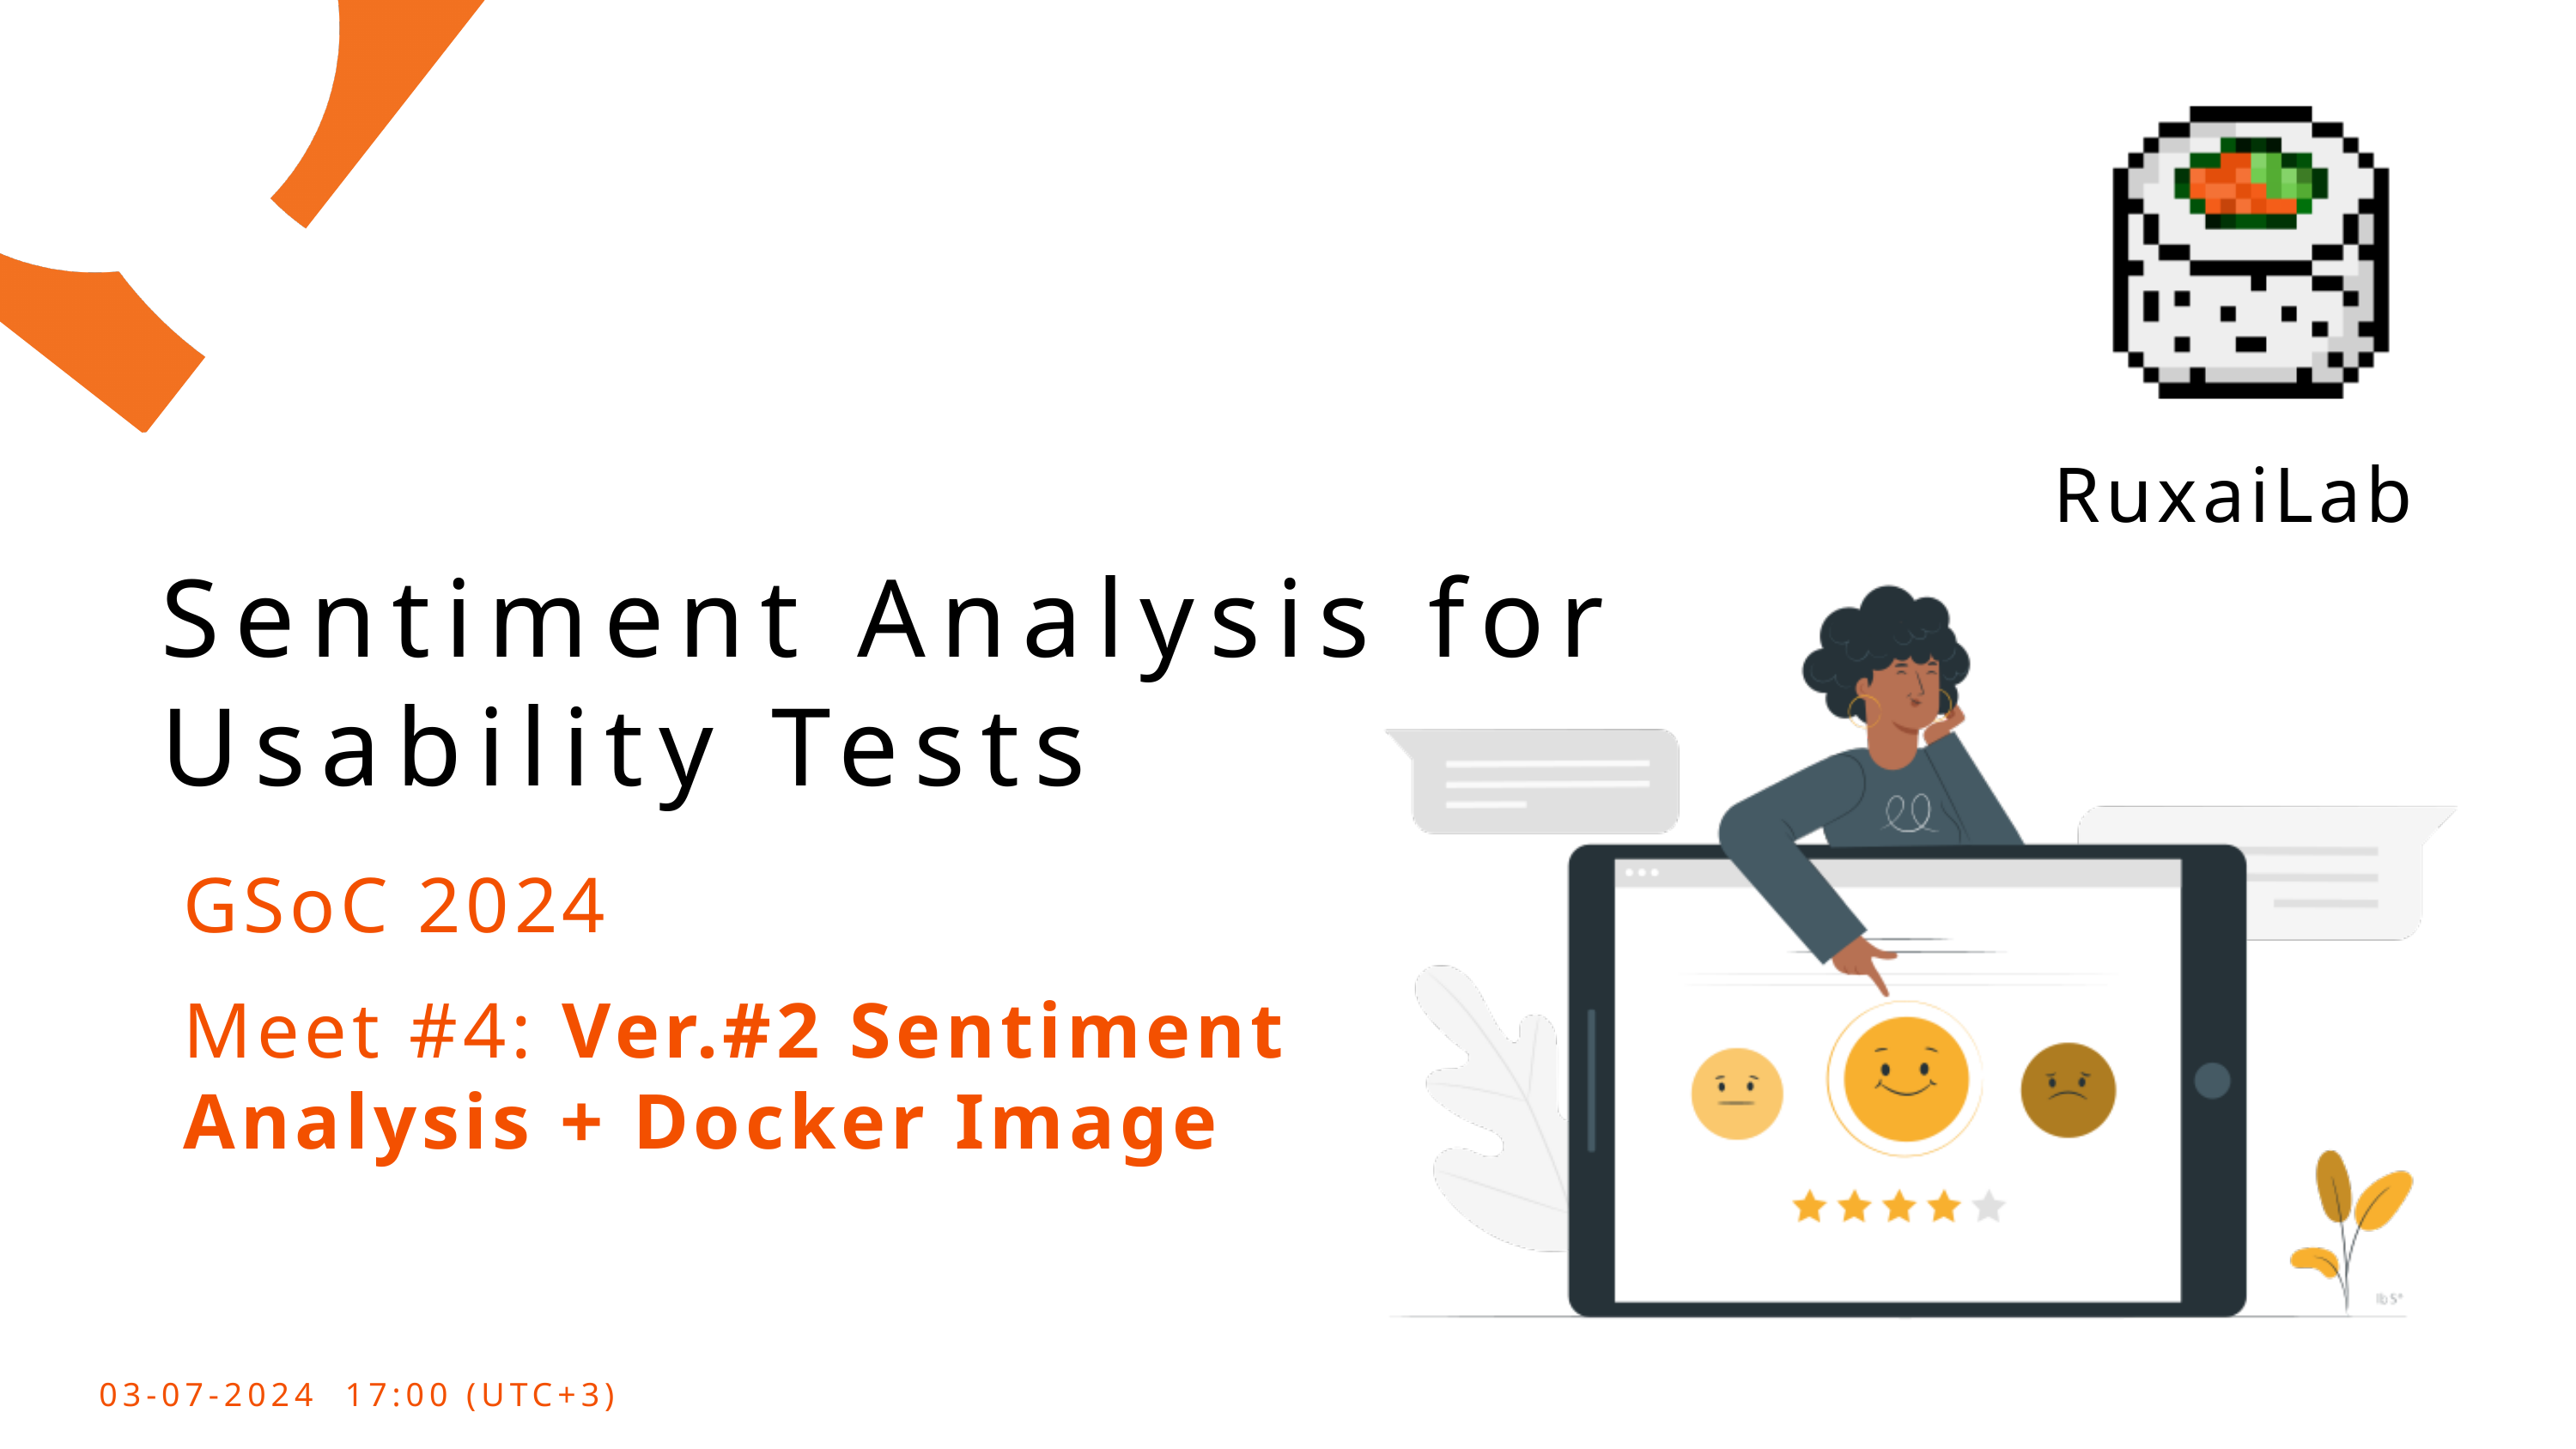

RuxaiLab
Sentiment Analysis for
Usability Tests
GSoC 2024
Meet #4: Ver.#2 Sentiment Analysis + Docker Image
Presented By: Olivia Wilson
03-07-2024 17:00 (UTC+3)